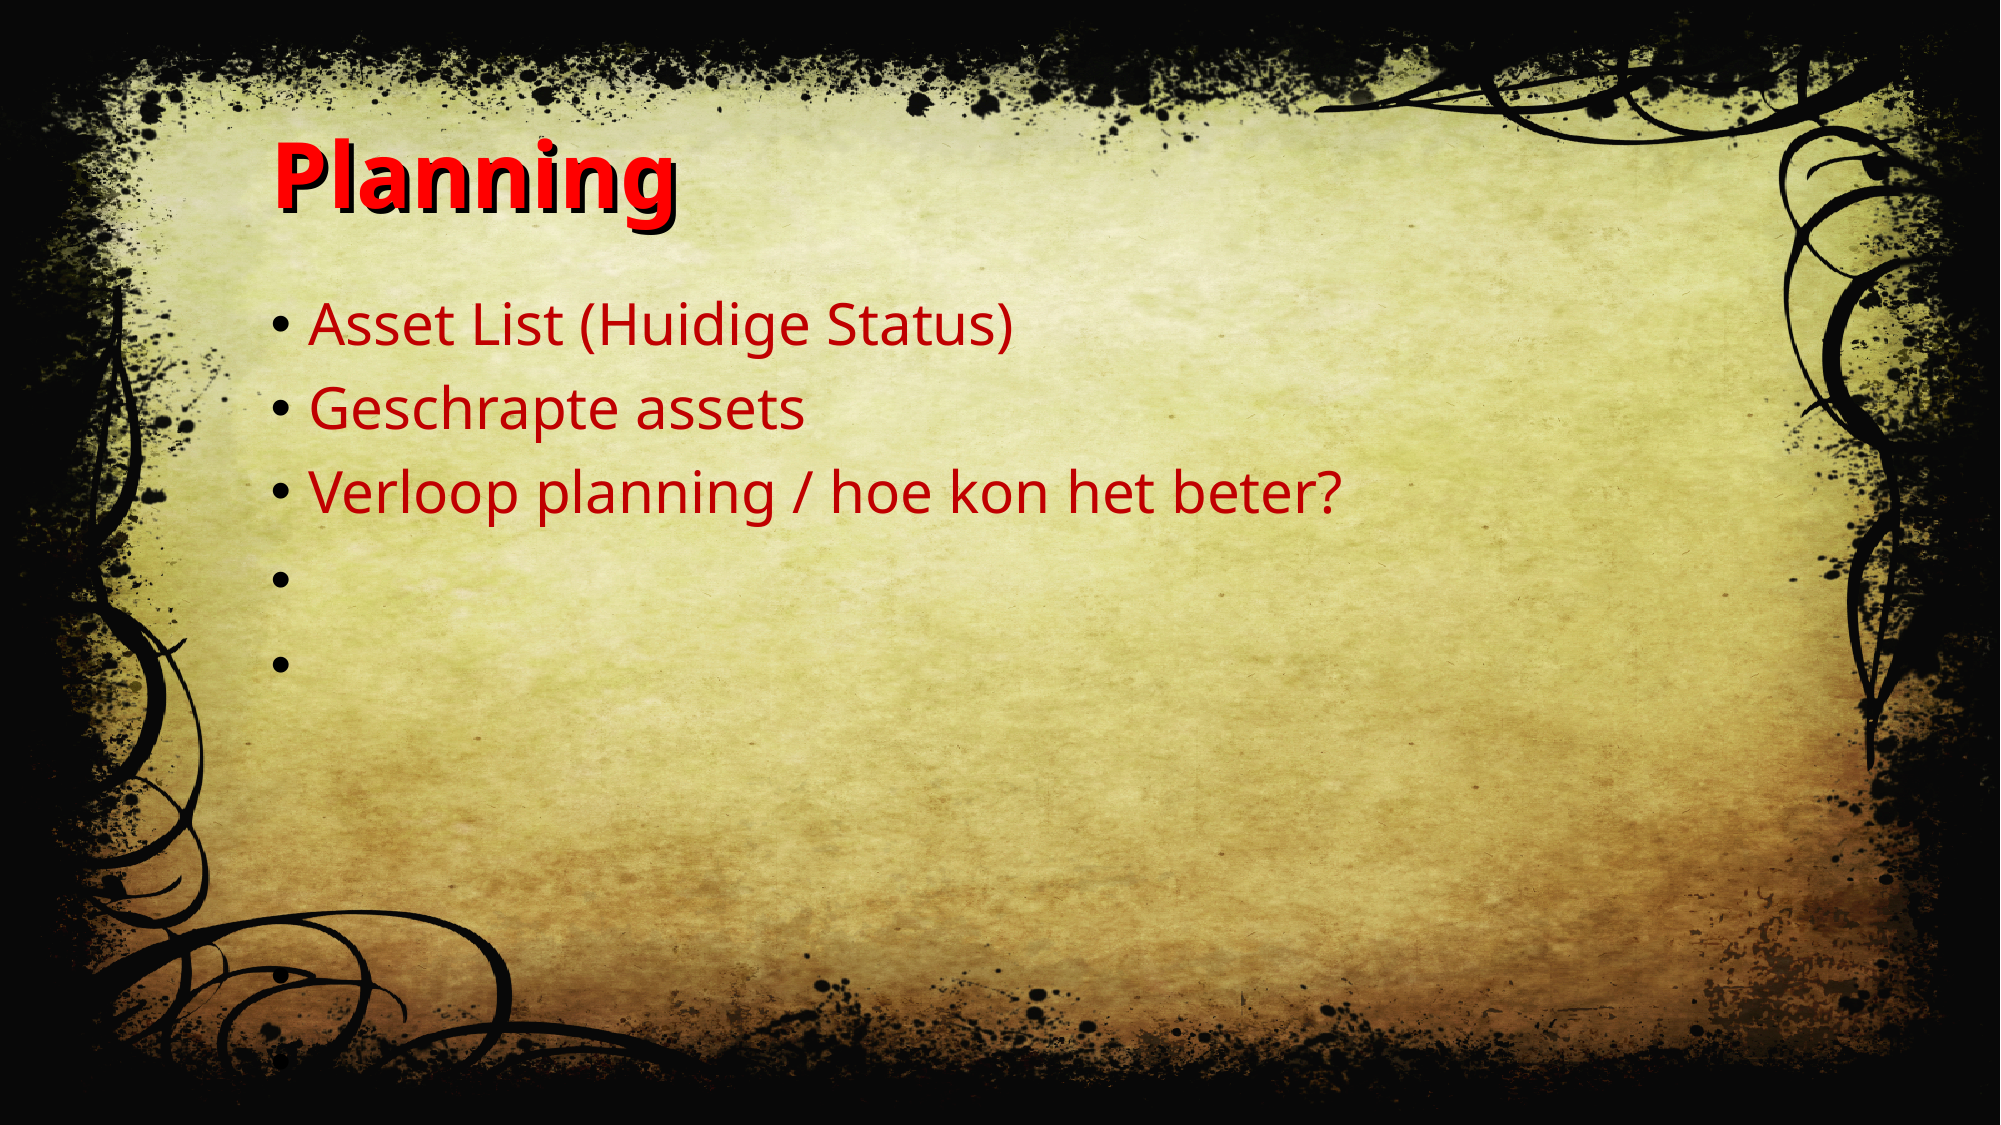

# Planning
Asset List (Huidige Status)
Geschrapte assets
Verloop planning / hoe kon het beter?